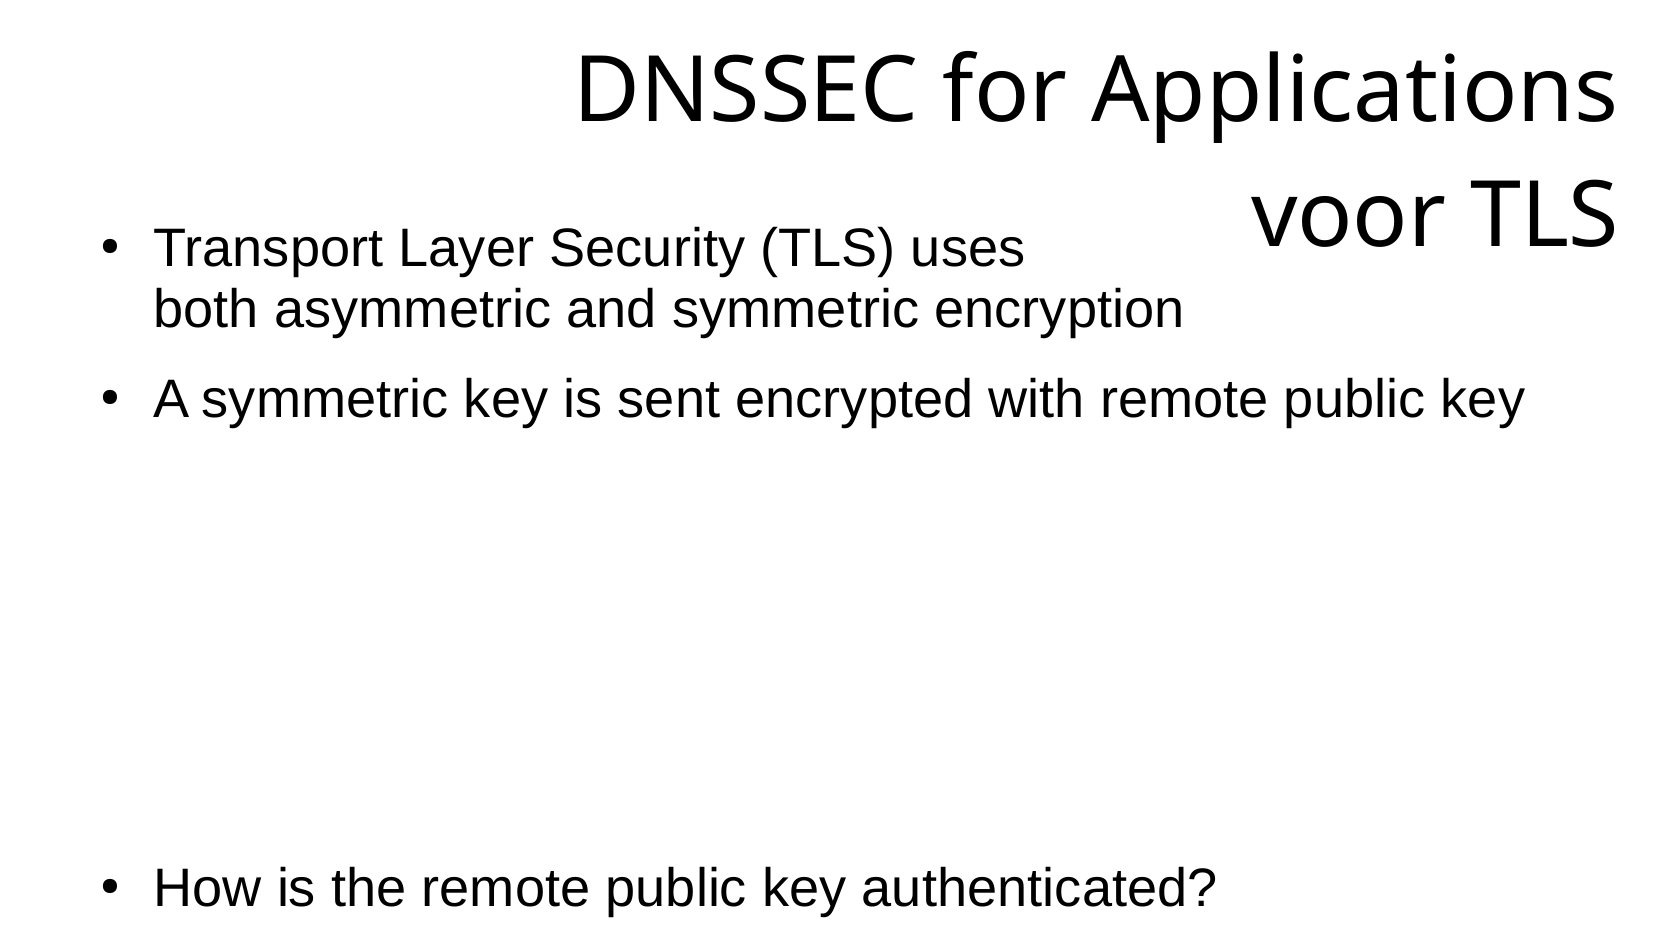

DNSSEC for Applications
voor TLS
# Transport Layer Security (TLS) uses both asymmetric and symmetric encryption
A symmetric key is sent encrypted with remote public key
How is the remote public key authenticated?